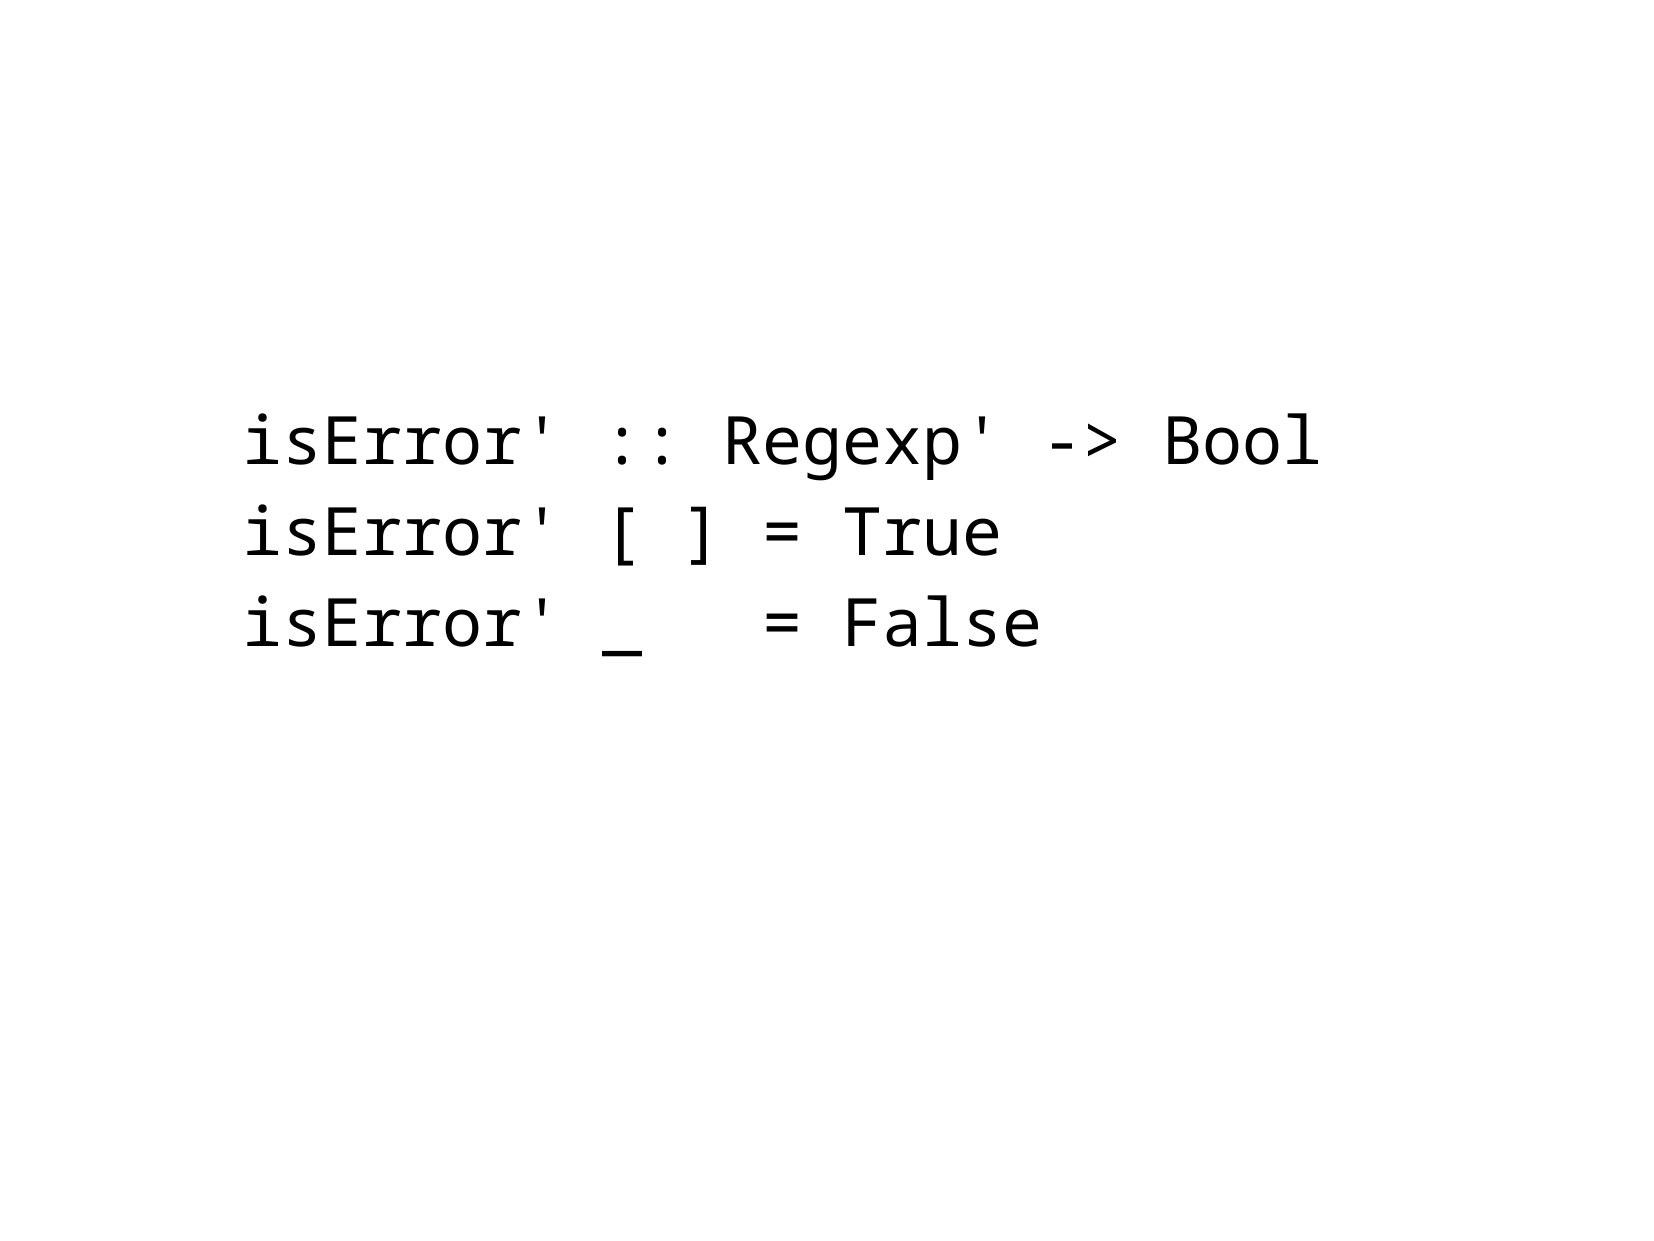

# isError' :: Regexp' -> Bool
 isError' [ ] = True
 isError' _ = False